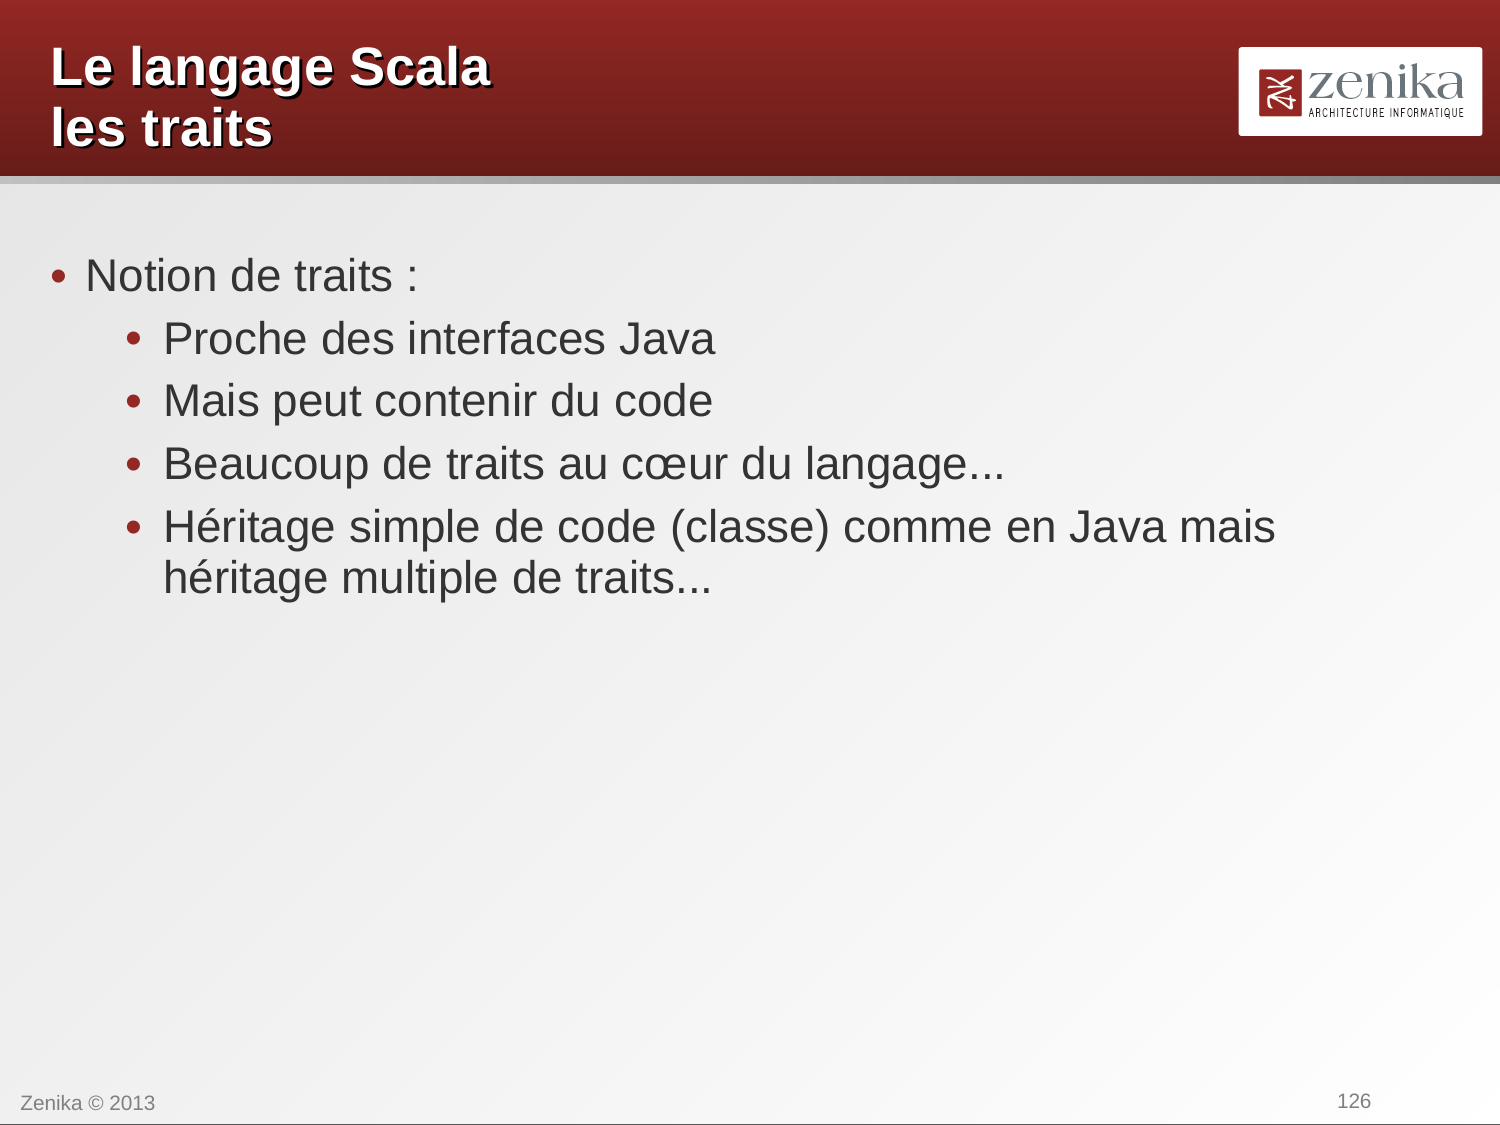

# Le langage Scala les traits
Notion de traits :
Proche des interfaces Java
Mais peut contenir du code
Beaucoup de traits au cœur du langage...
Héritage simple de code (classe) comme en Java mais héritage multiple de traits...